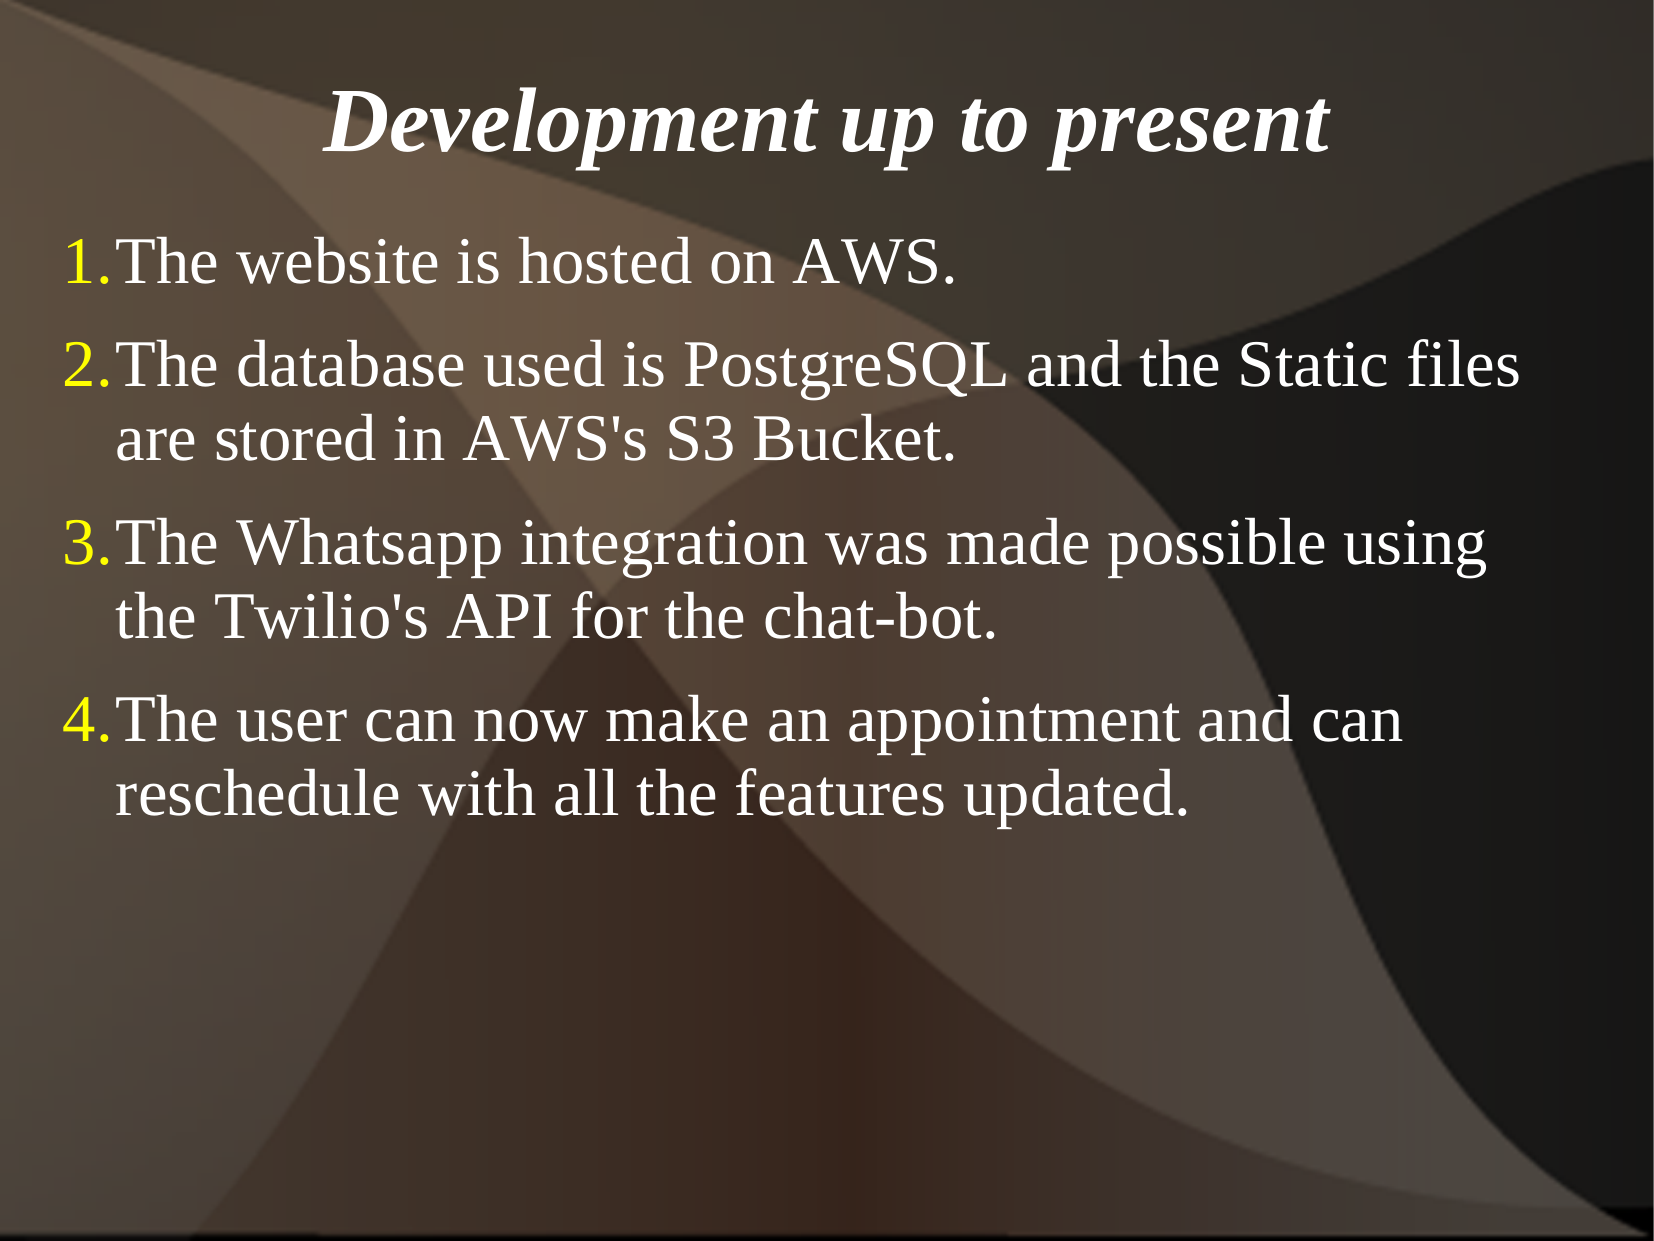

# Development up to present
The website is hosted on AWS.
The database used is PostgreSQL and the Static files are stored in AWS's S3 Bucket.
The Whatsapp integration was made possible using the Twilio's API for the chat-bot.
The user can now make an appointment and can reschedule with all the features updated.